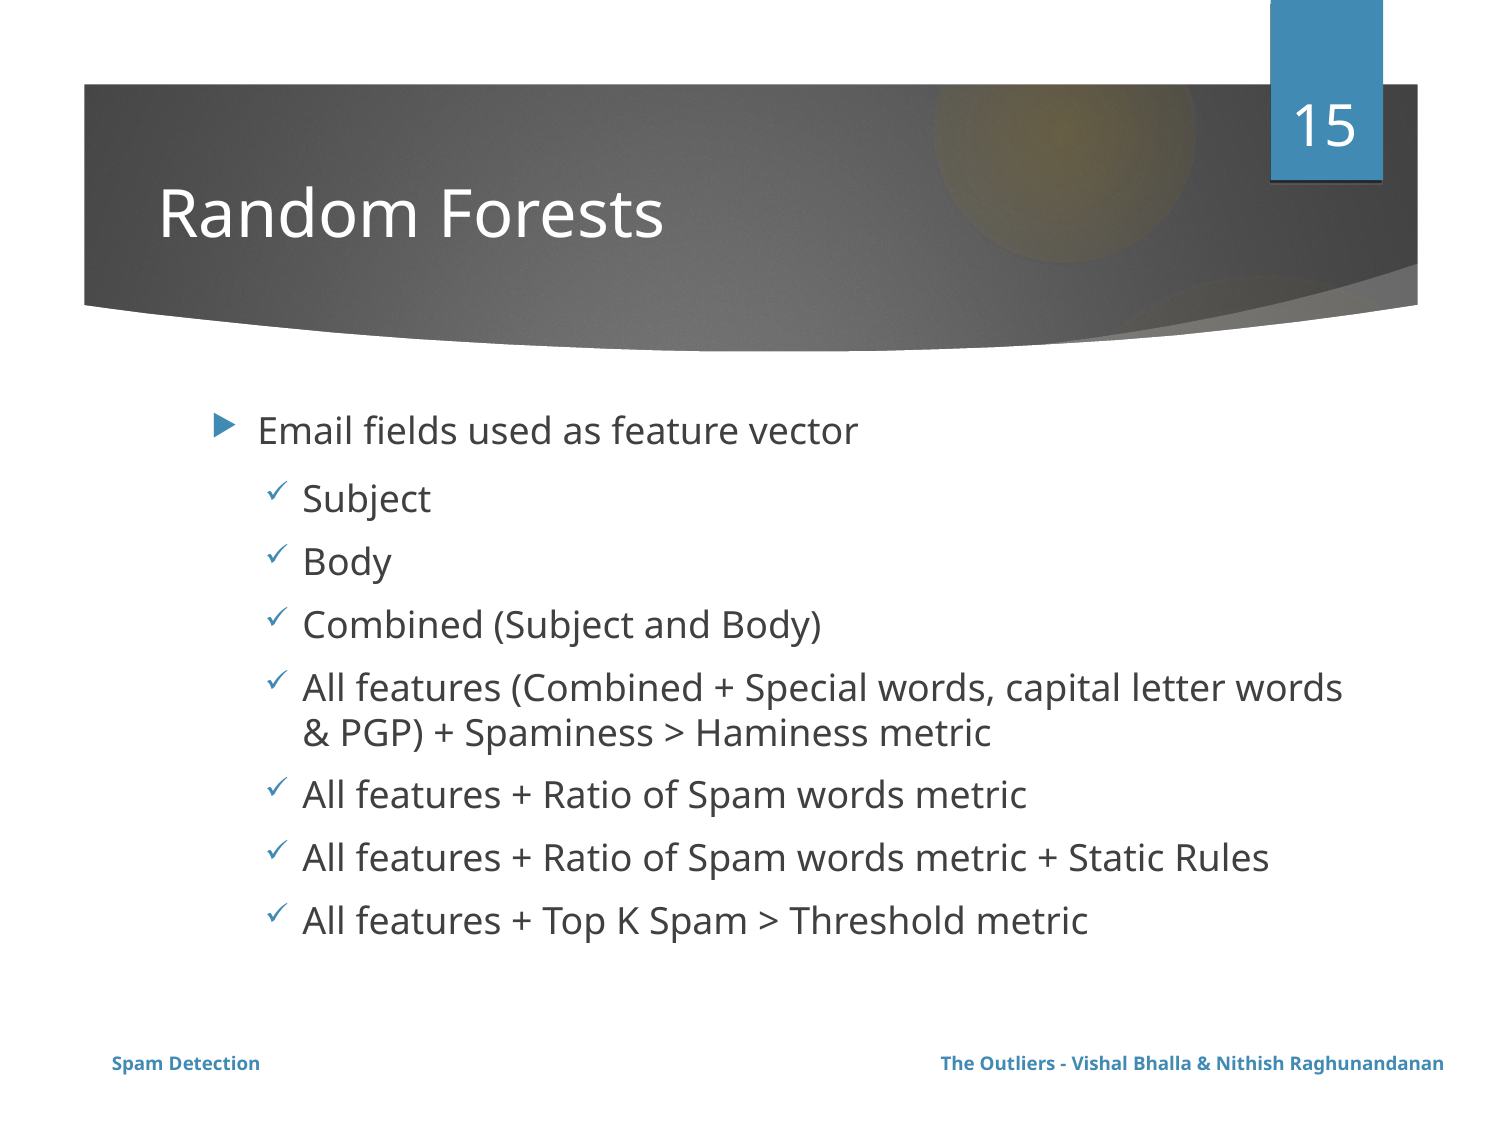

# Random Forests
Email fields used as feature vector
Subject
Body
Combined (Subject and Body)
All features (Combined + Special words, capital letter words & PGP) + Spaminess > Haminess metric
All features + Ratio of Spam words metric
All features + Ratio of Spam words metric + Static Rules
All features + Top K Spam > Threshold metric
The Outliers - Vishal Bhalla & Nithish Raghunandanan
Spam Detection